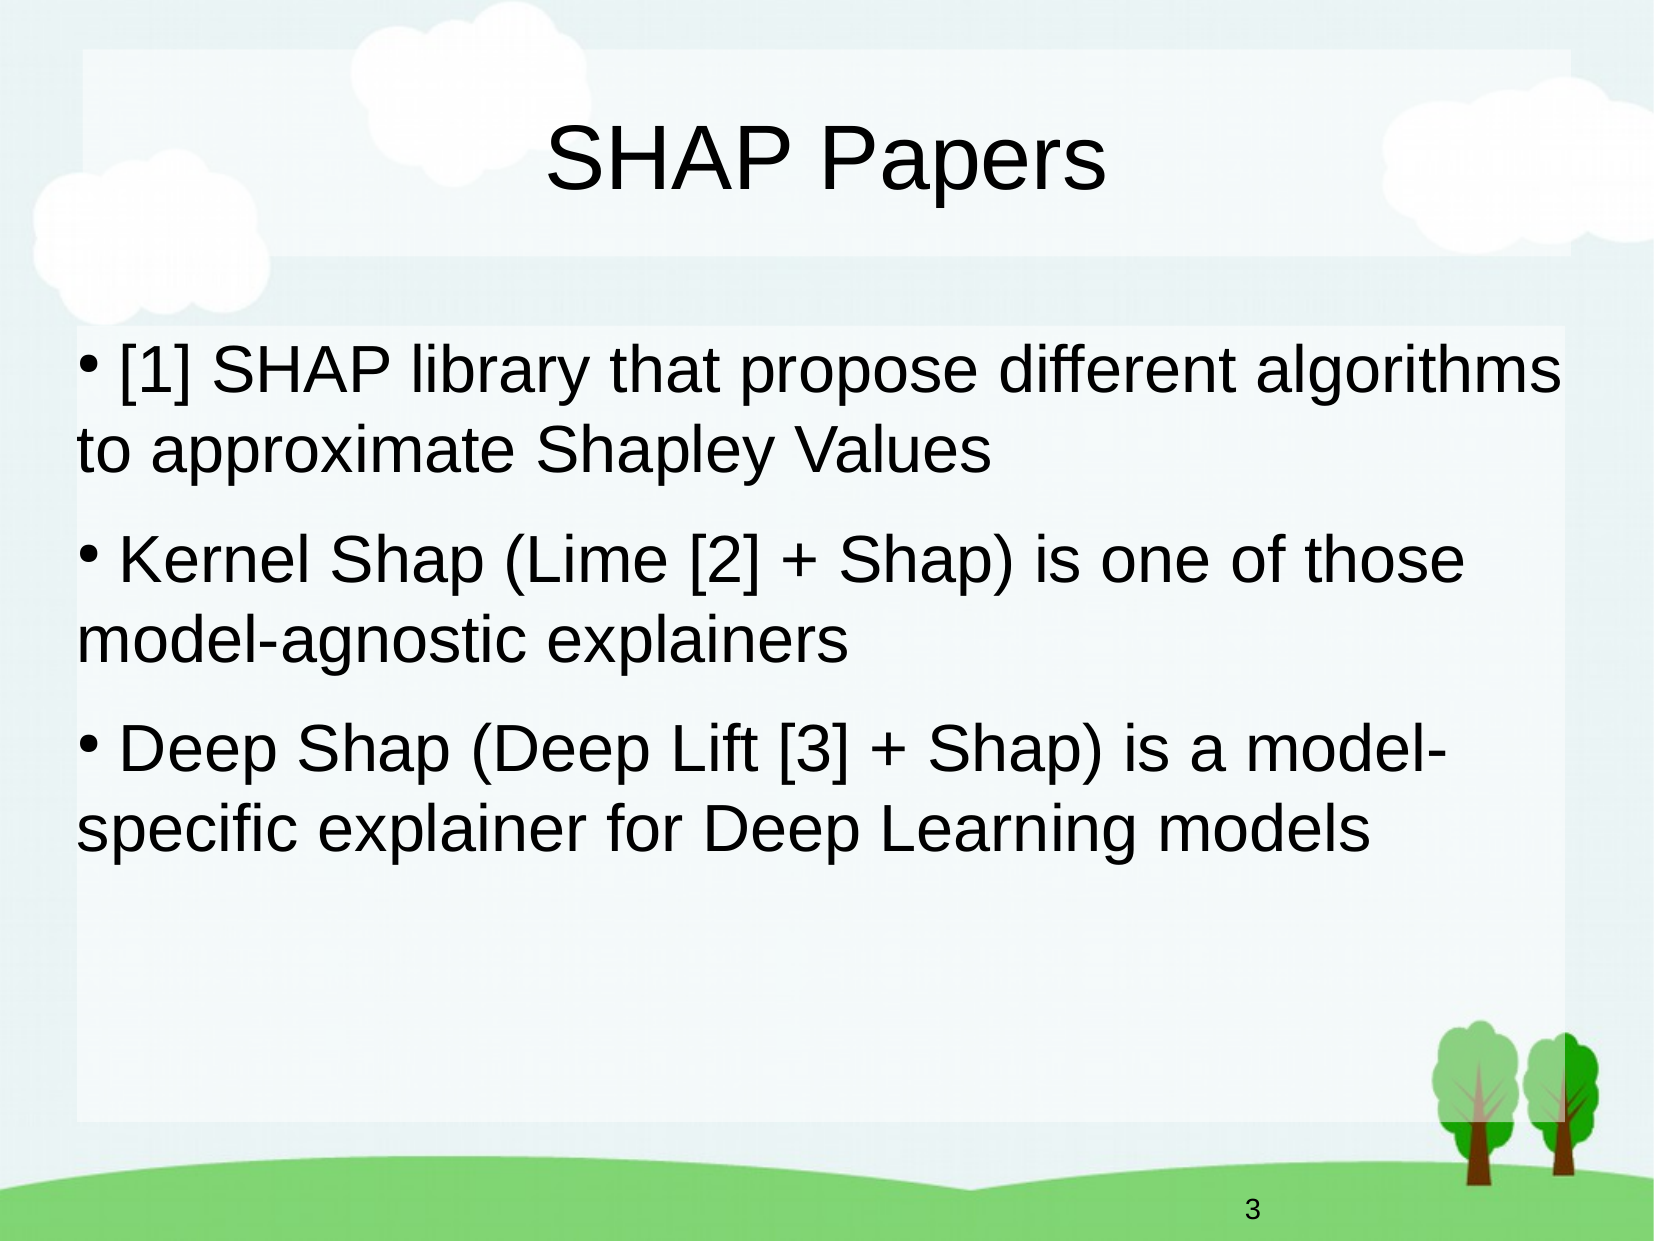

# SHAP Papers
 [1] SHAP library that propose different algorithms to approximate Shapley Values
 Kernel Shap (Lime [2] + Shap) is one of those model-agnostic explainers
 Deep Shap (Deep Lift [3] + Shap) is a model-specific explainer for Deep Learning models
2